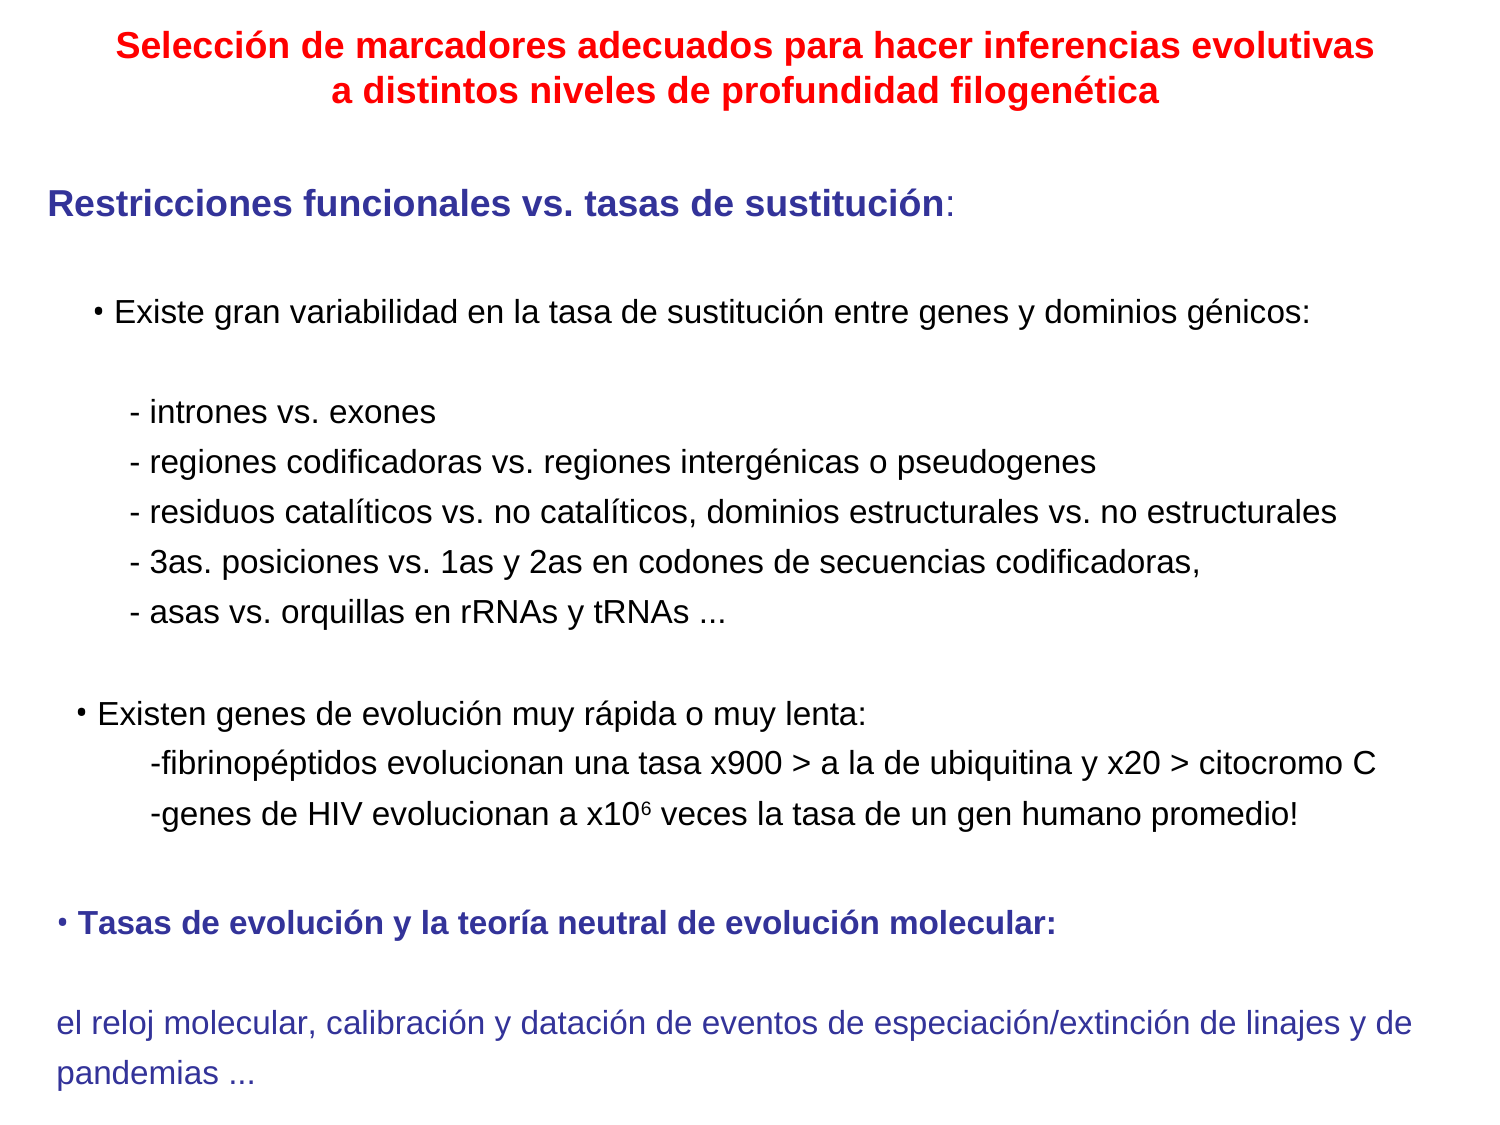

Selección de marcadores adecuados para hacer inferencias evolutivas
a distintos niveles de profundidad filogenética
Restricciones funcionales vs. tasas de sustitución:
 Existe gran variabilidad en la tasa de sustitución entre genes y dominios génicos:
 - intrones vs. exones
 - regiones codificadoras vs. regiones intergénicas o pseudogenes
 - residuos catalíticos vs. no catalíticos, dominios estructurales vs. no estructurales
 - 3as. posiciones vs. 1as y 2as en codones de secuencias codificadoras,
 - asas vs. orquillas en rRNAs y tRNAs ...
 Existen genes de evolución muy rápida o muy lenta:
fibrinopéptidos evolucionan una tasa x900 > a la de ubiquitina y x20 > citocromo C
genes de HIV evolucionan a x106 veces la tasa de un gen humano promedio!
 Tasas de evolución y la teoría neutral de evolución molecular:
el reloj molecular, calibración y datación de eventos de especiación/extinción de linajes y de pandemias ...